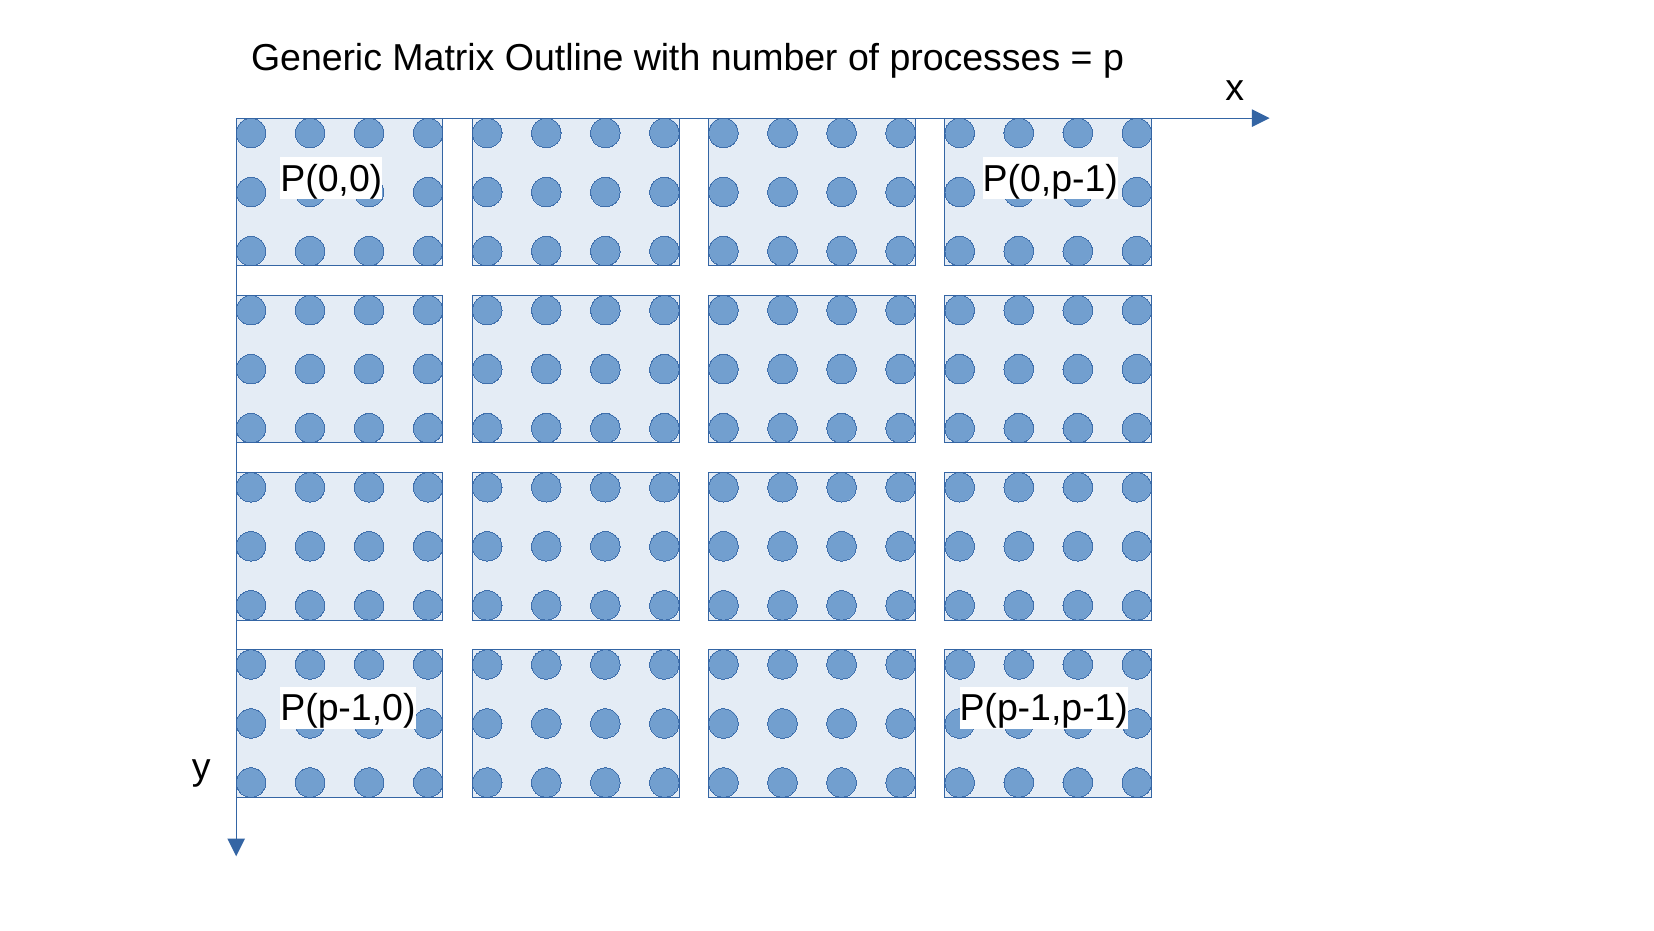

Generic Matrix Outline with number of processes = p
x
P(0,0)
P(0,p-1)
P(p-1,0)
P(p-1,p-1)
y